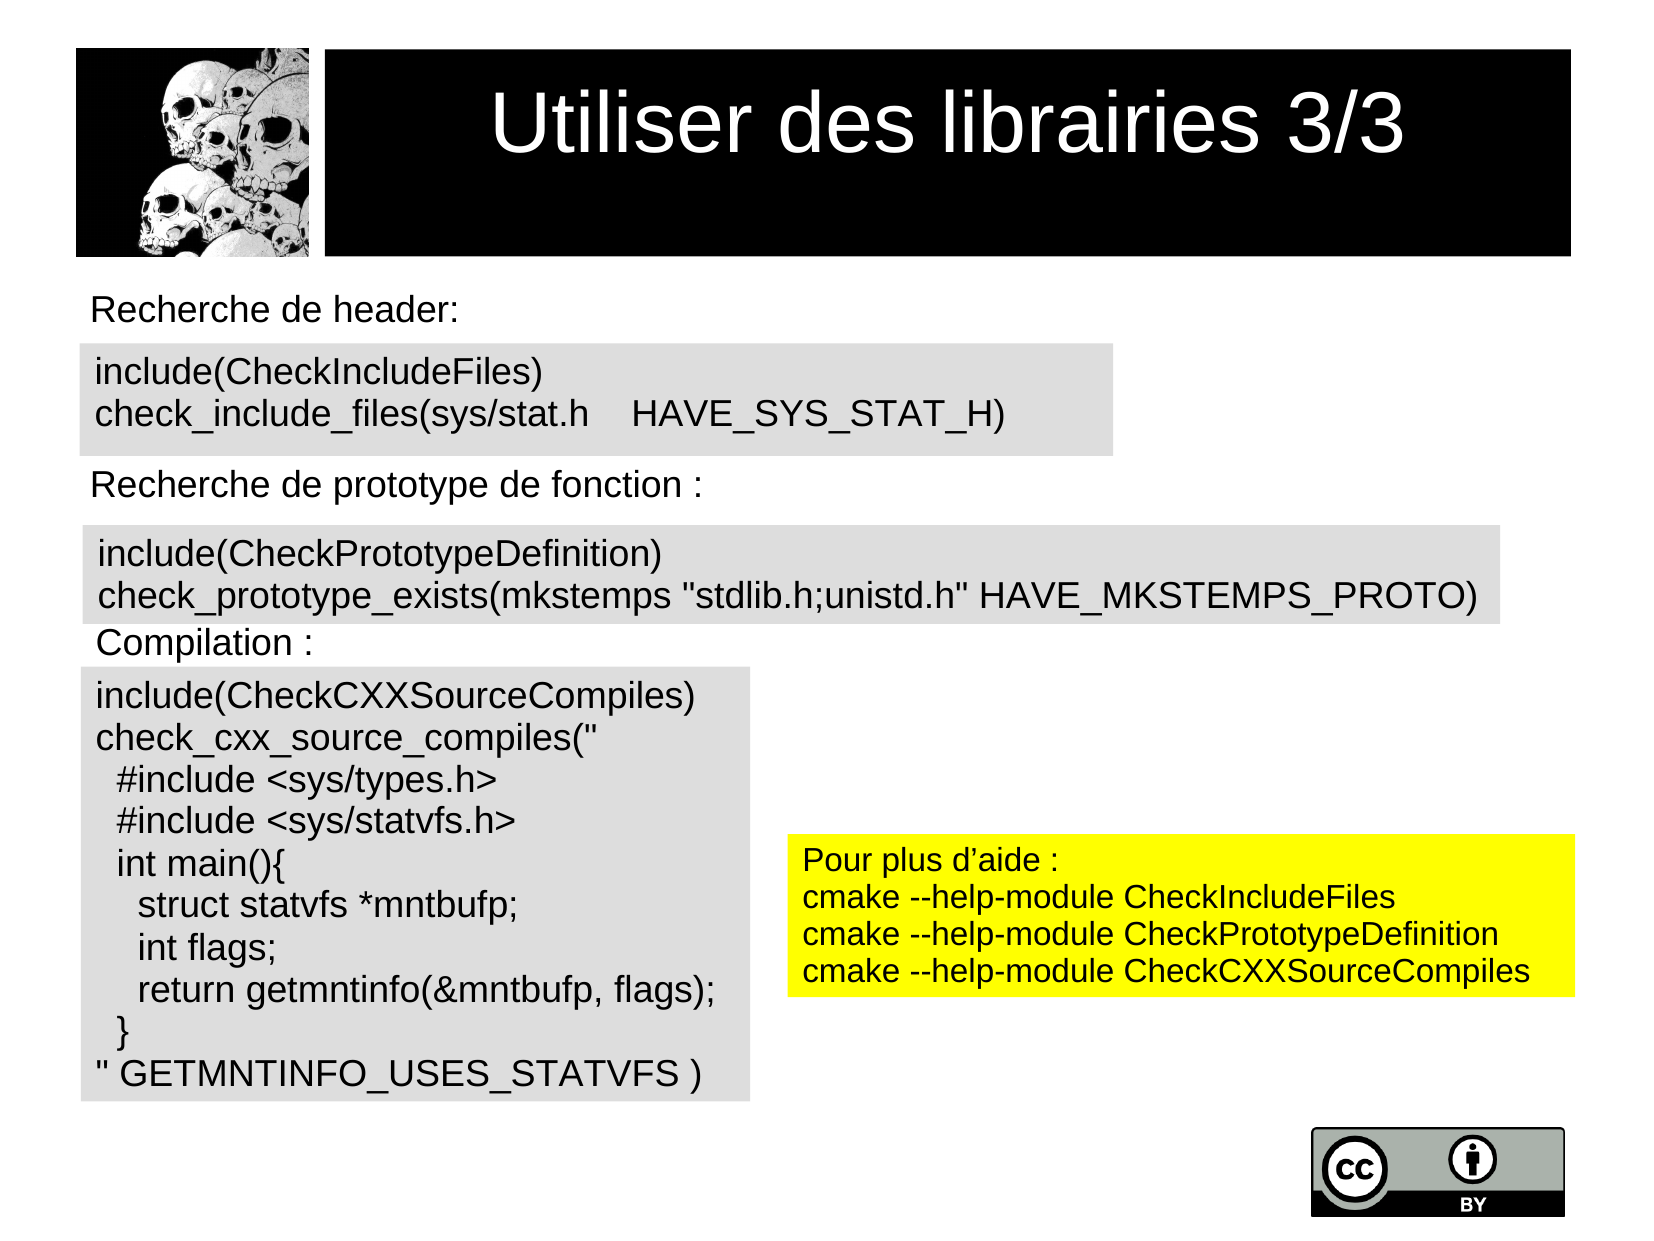

# Utiliser des librairies 3/3 Compilation conditionnelle
Recherche de header:
include(CheckIncludeFiles)
check_include_files(sys/stat.h HAVE_SYS_STAT_H)
Recherche de prototype de fonction :
include(CheckPrototypeDefinition)
check_prototype_exists(mkstemps "stdlib.h;unistd.h" HAVE_MKSTEMPS_PROTO)
Compilation :
include(CheckCXXSourceCompiles)
check_cxx_source_compiles("
 #include <sys/types.h>
 #include <sys/statvfs.h>
 int main(){
 struct statvfs *mntbufp;
 int flags;
 return getmntinfo(&mntbufp, flags);
 }
" GETMNTINFO_USES_STATVFS )
Pour plus d’aide :
cmake --help-module CheckIncludeFiles
cmake --help-module CheckPrototypeDefinition
cmake --help-module CheckCXXSourceCompiles